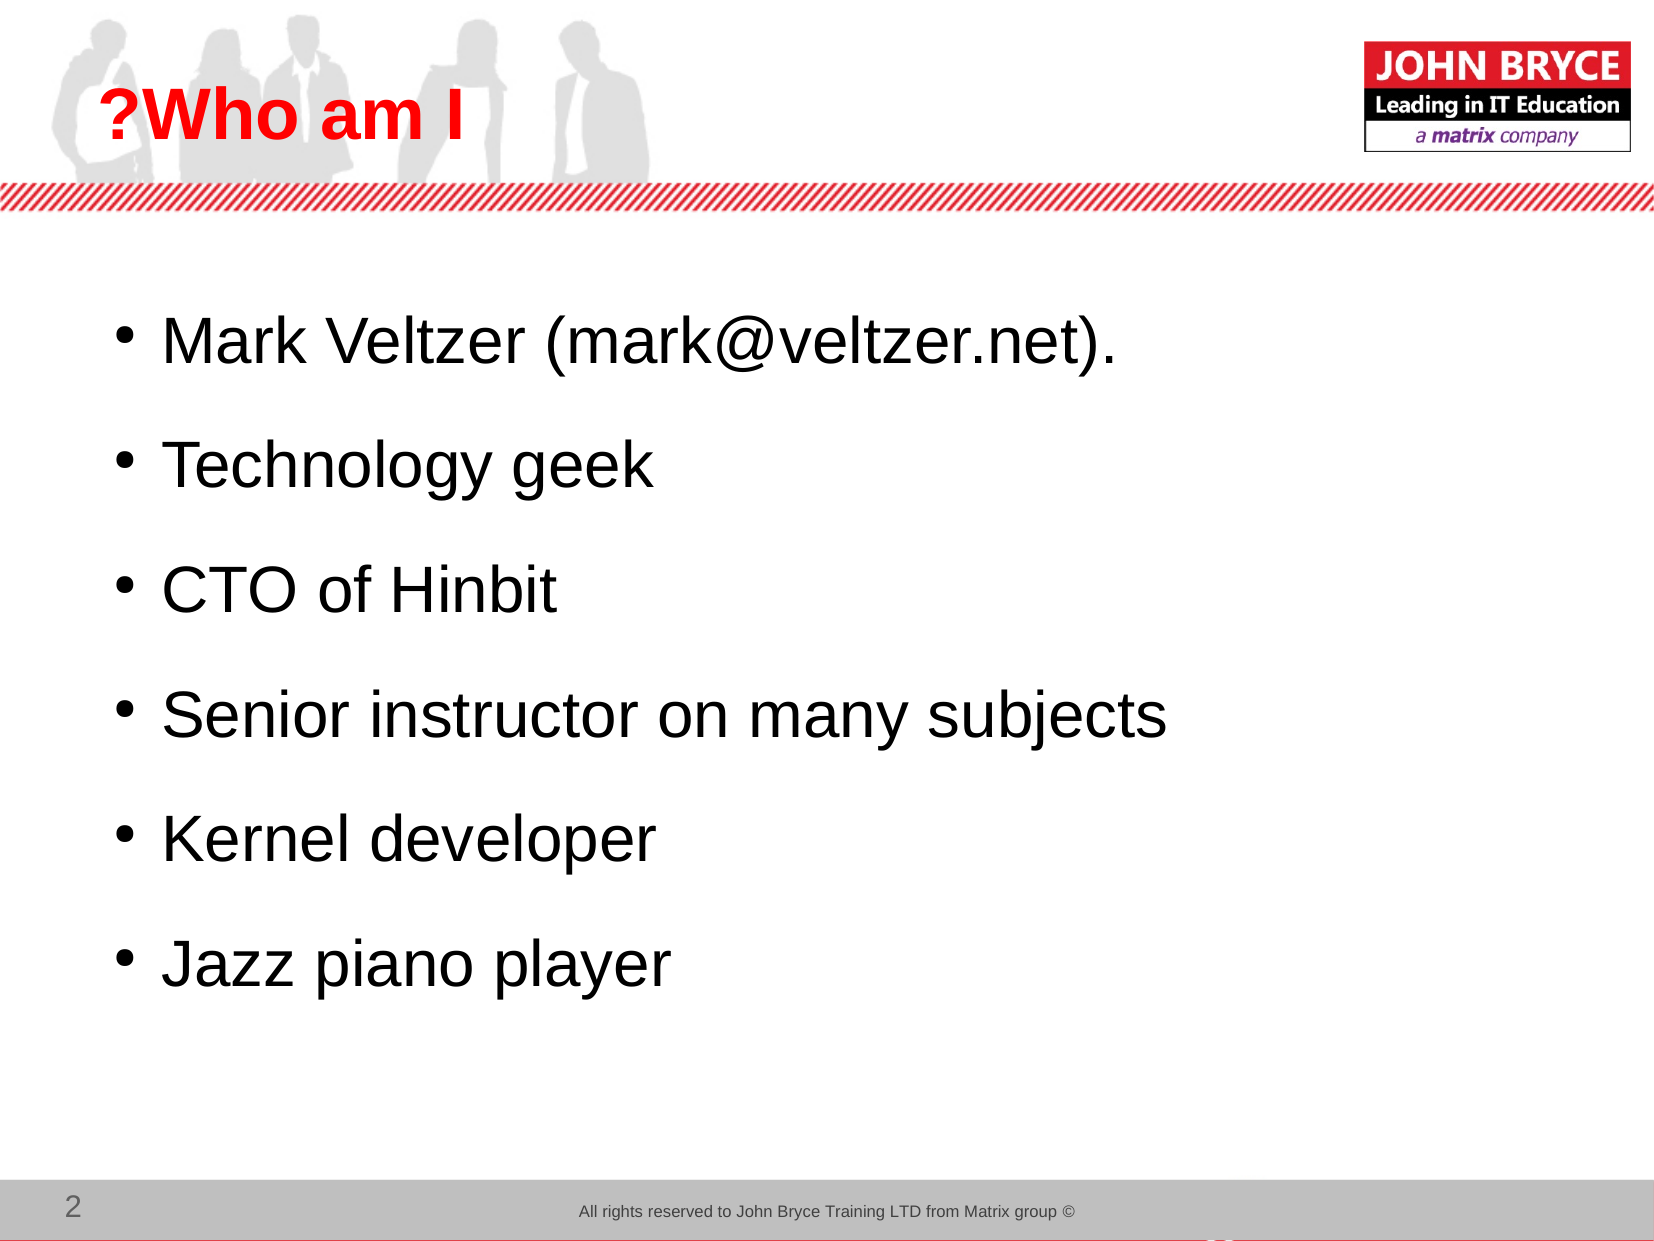

# Who am I?
Mark Veltzer (mark@veltzer.net).
Technology geek
CTO of Hinbit
Senior instructor on many subjects
Kernel developer
Jazz piano player